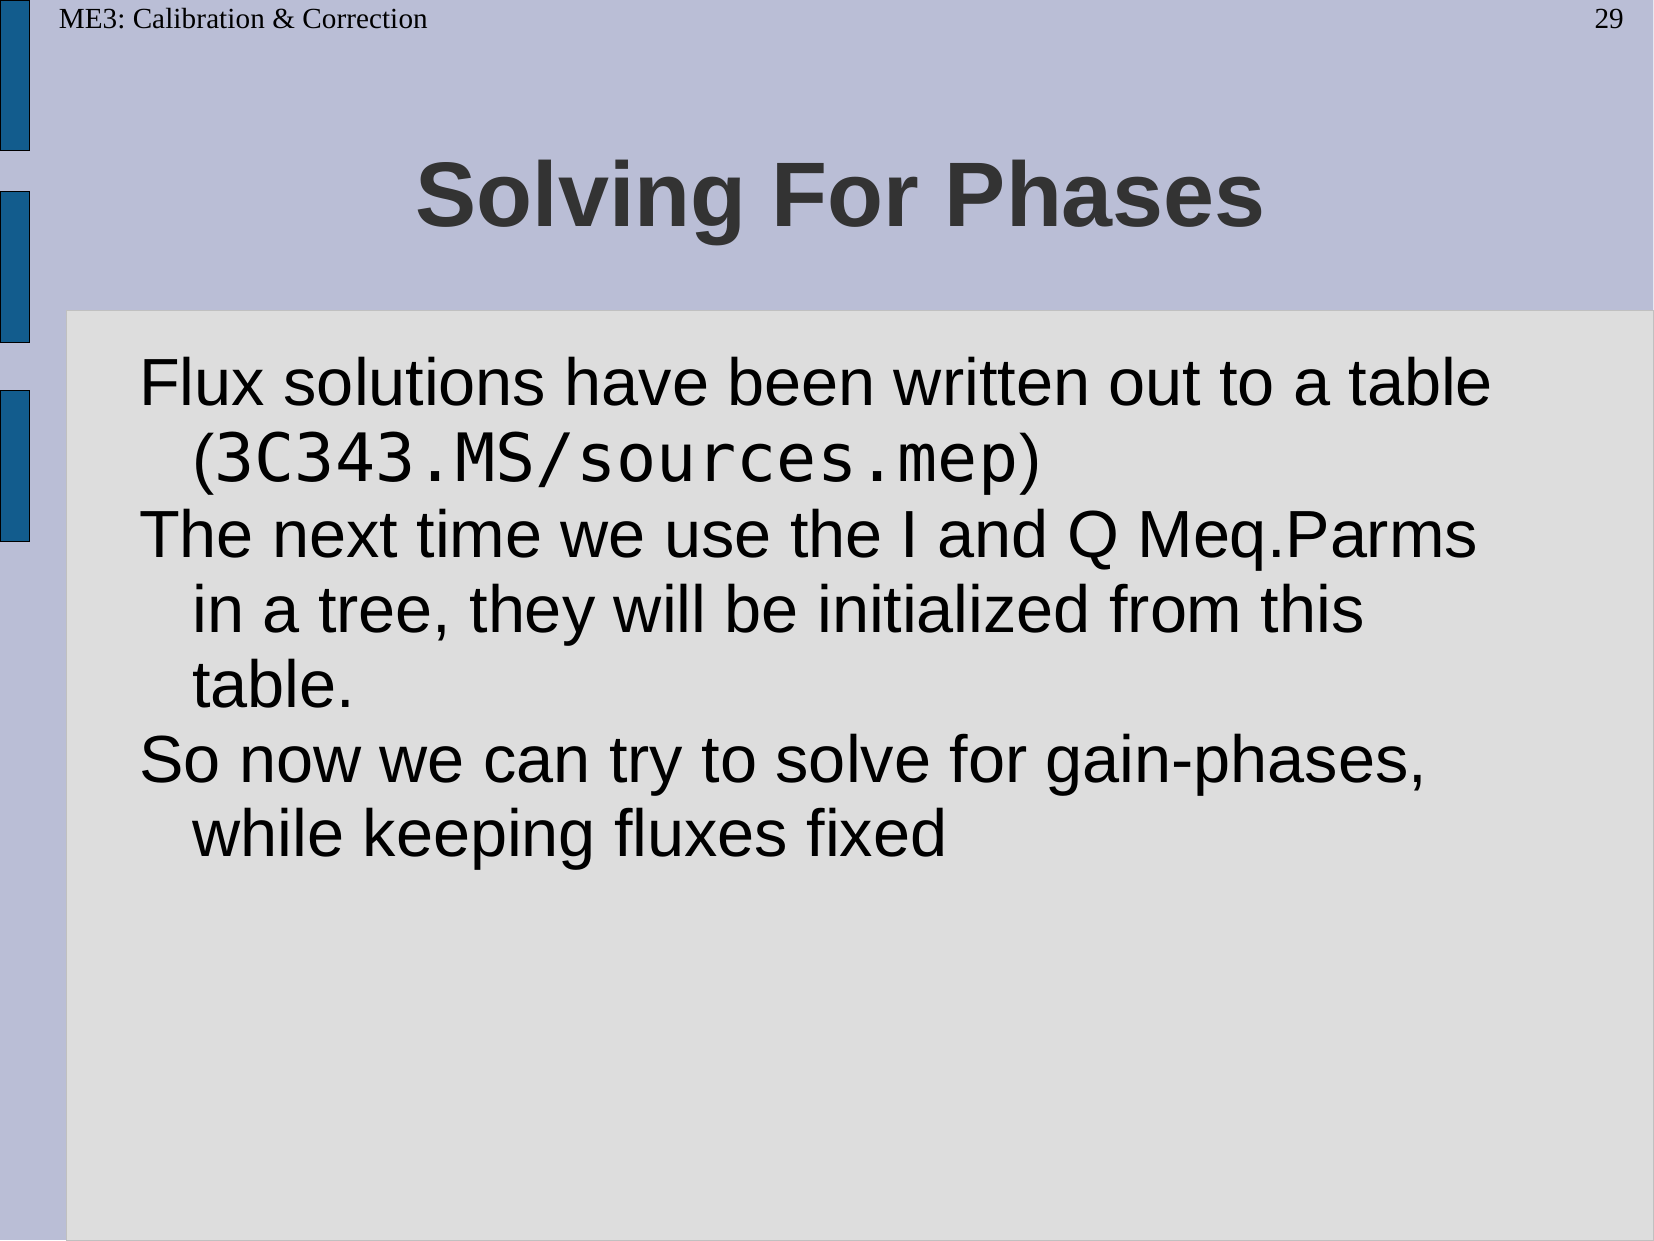

ME3: Calibration & Correction
29
# Solving For Phases
Flux solutions have been written out to a table (3C343.MS/sources.mep)
The next time we use the I and Q Meq.Parms in a tree, they will be initialized from this table.
So now we can try to solve for gain-phases, while keeping fluxes fixed